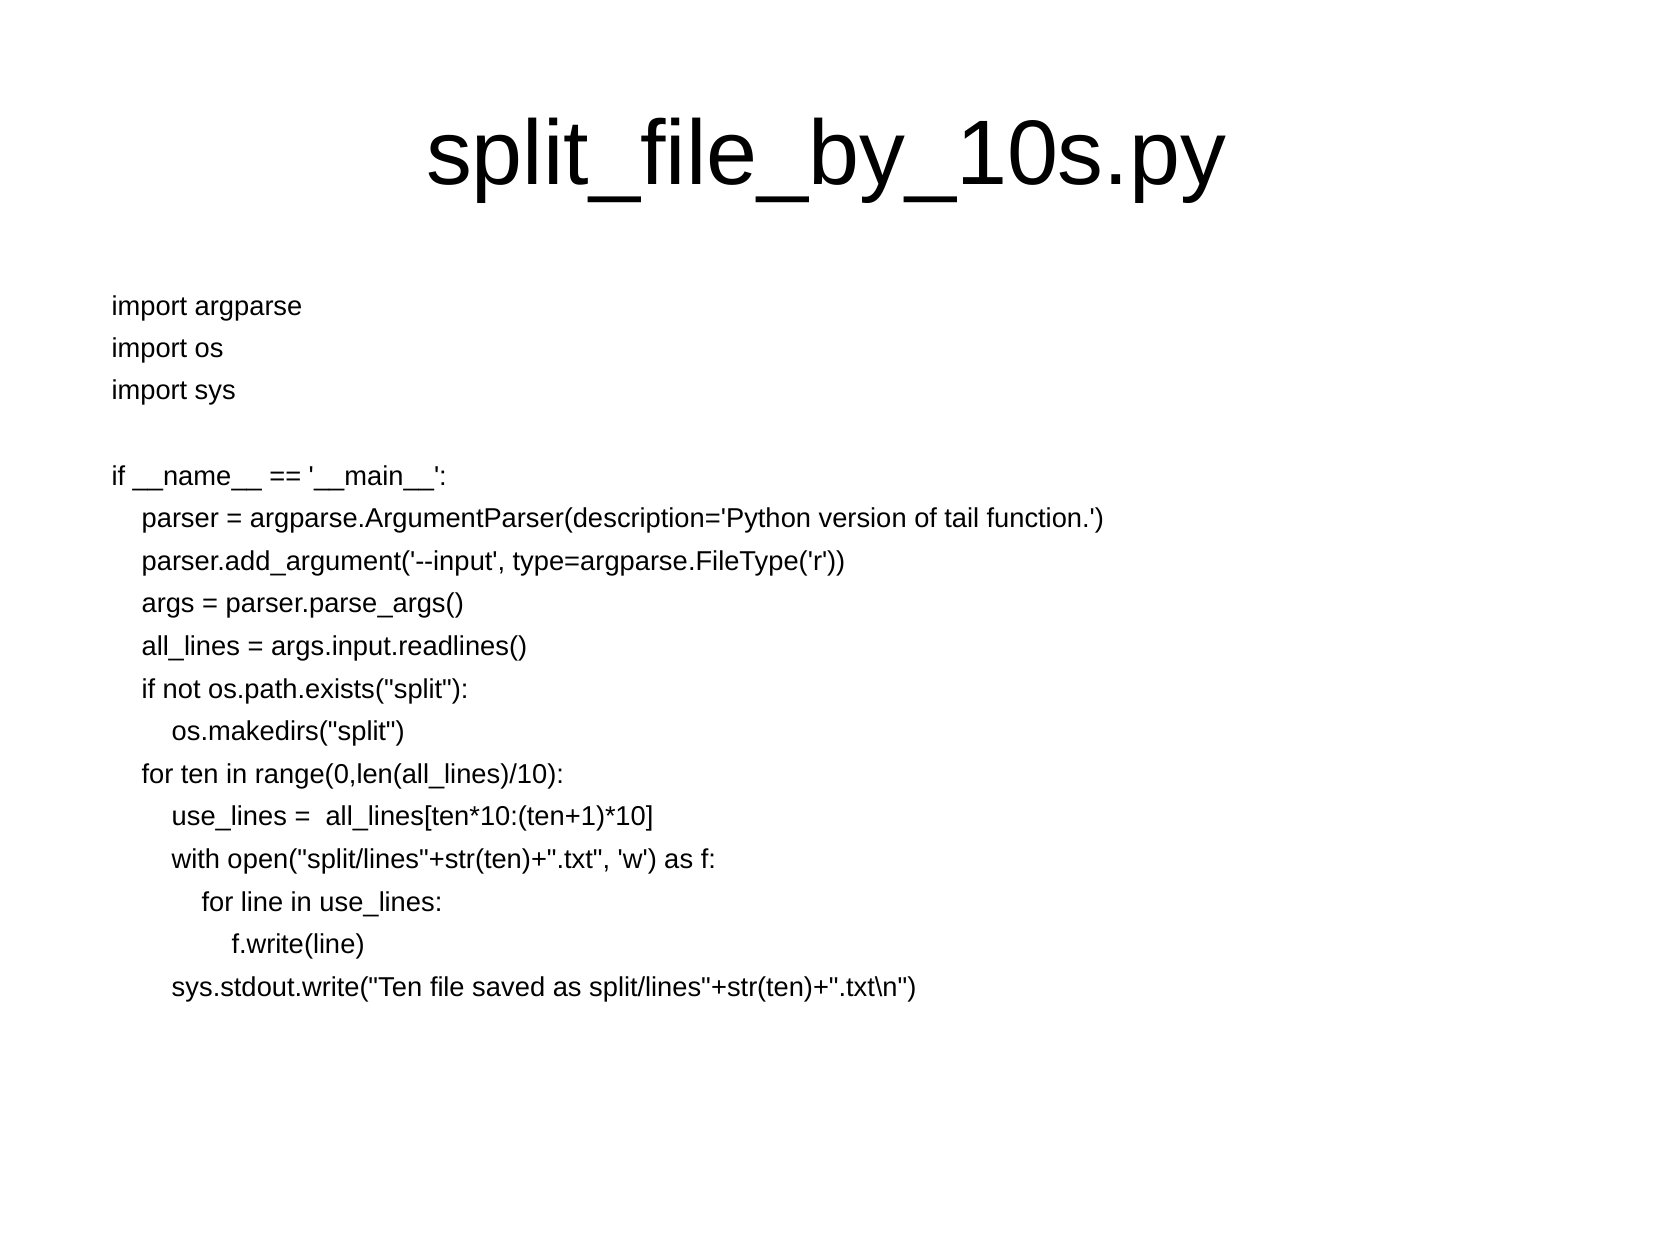

# split_file_by_10s.py
import argparse
import os
import sys
if __name__ == '__main__':
 parser = argparse.ArgumentParser(description='Python version of tail function.')
 parser.add_argument('--input', type=argparse.FileType('r'))
 args = parser.parse_args()
 all_lines = args.input.readlines()
 if not os.path.exists("split"):
 os.makedirs("split")
 for ten in range(0,len(all_lines)/10):
 use_lines = all_lines[ten*10:(ten+1)*10]
 with open("split/lines"+str(ten)+".txt", 'w') as f:
 for line in use_lines:
 f.write(line)
 sys.stdout.write("Ten file saved as split/lines"+str(ten)+".txt\n")